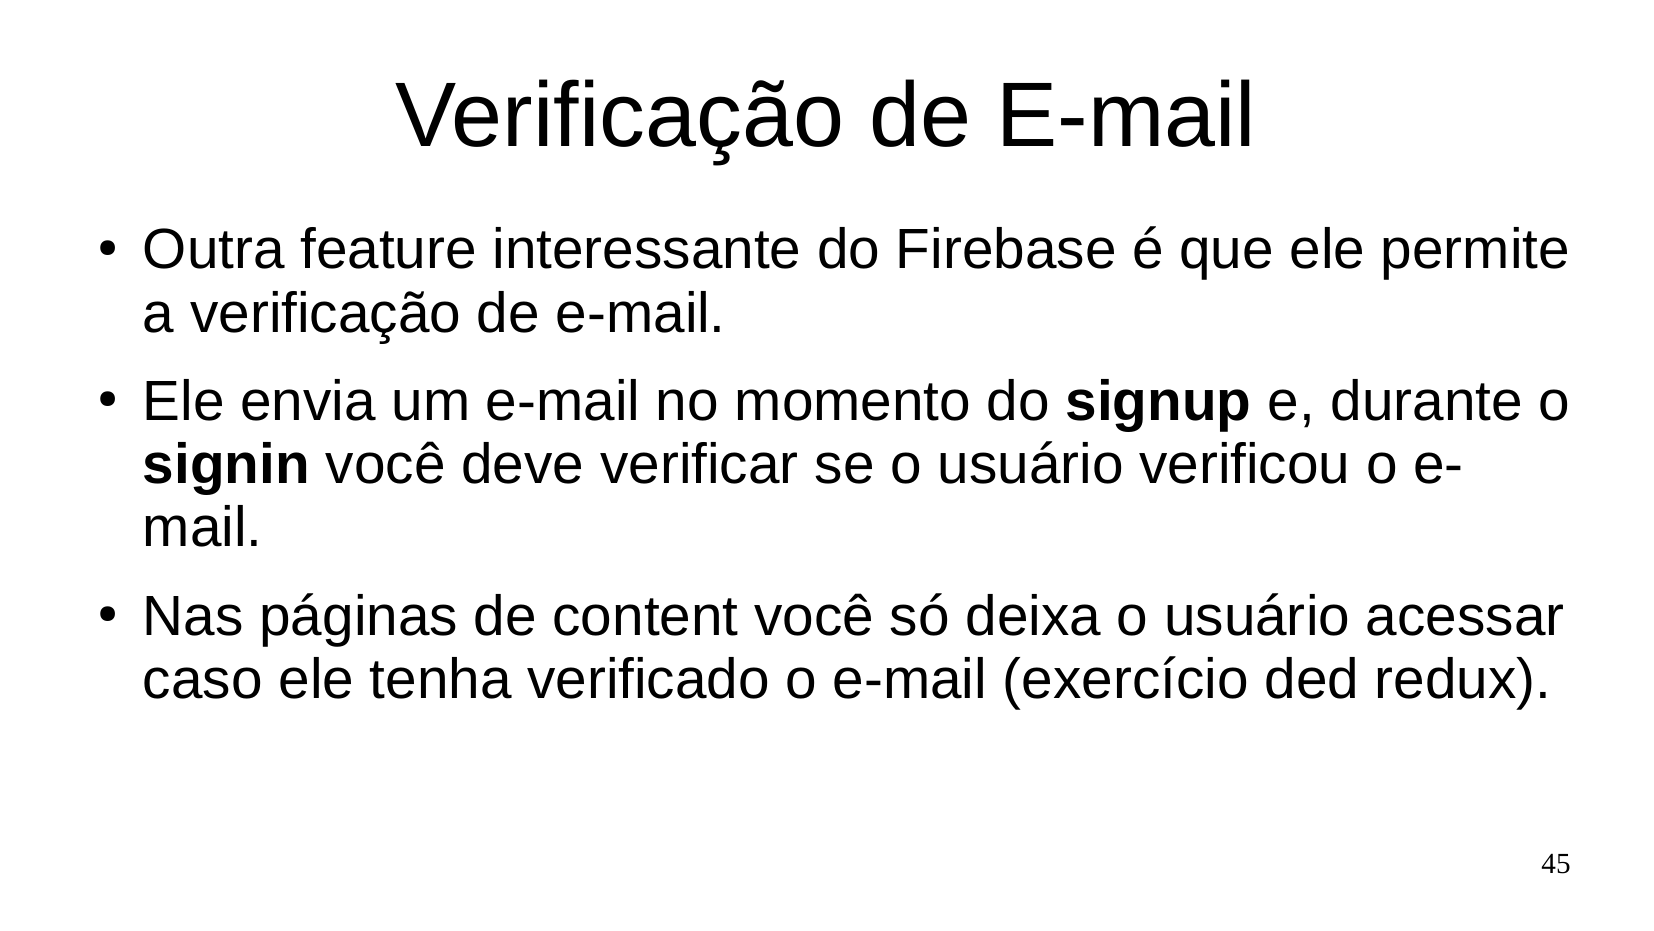

# Verificação de E-mail
Outra feature interessante do Firebase é que ele permite a verificação de e-mail.
Ele envia um e-mail no momento do signup e, durante o signin você deve verificar se o usuário verificou o e-mail.
Nas páginas de content você só deixa o usuário acessar caso ele tenha verificado o e-mail (exercício ded redux).
45